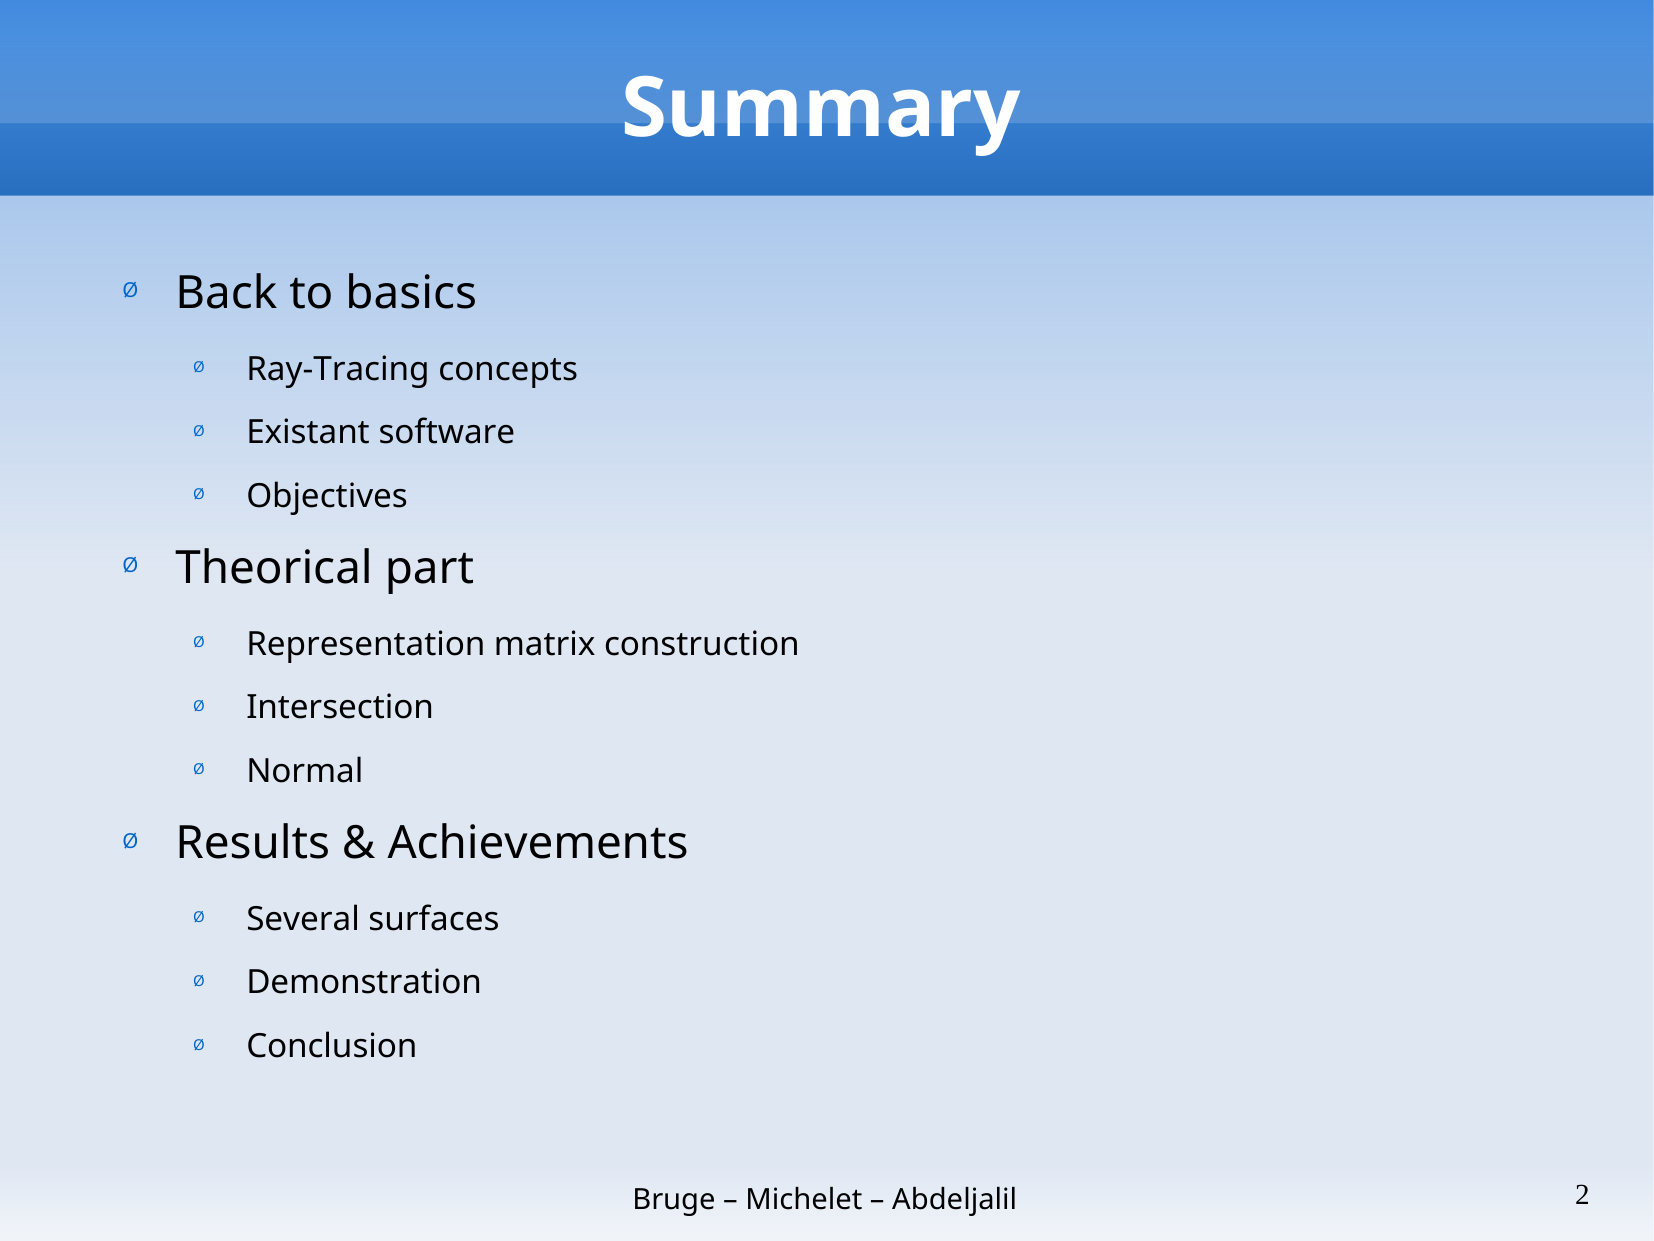

# Summary
Back to basics
Ray-Tracing concepts
Existant software
Objectives
Theorical part
Representation matrix construction
Intersection
Normal
Results & Achievements
Several surfaces
Demonstration
Conclusion
Bruge – Michelet – Abdeljalil